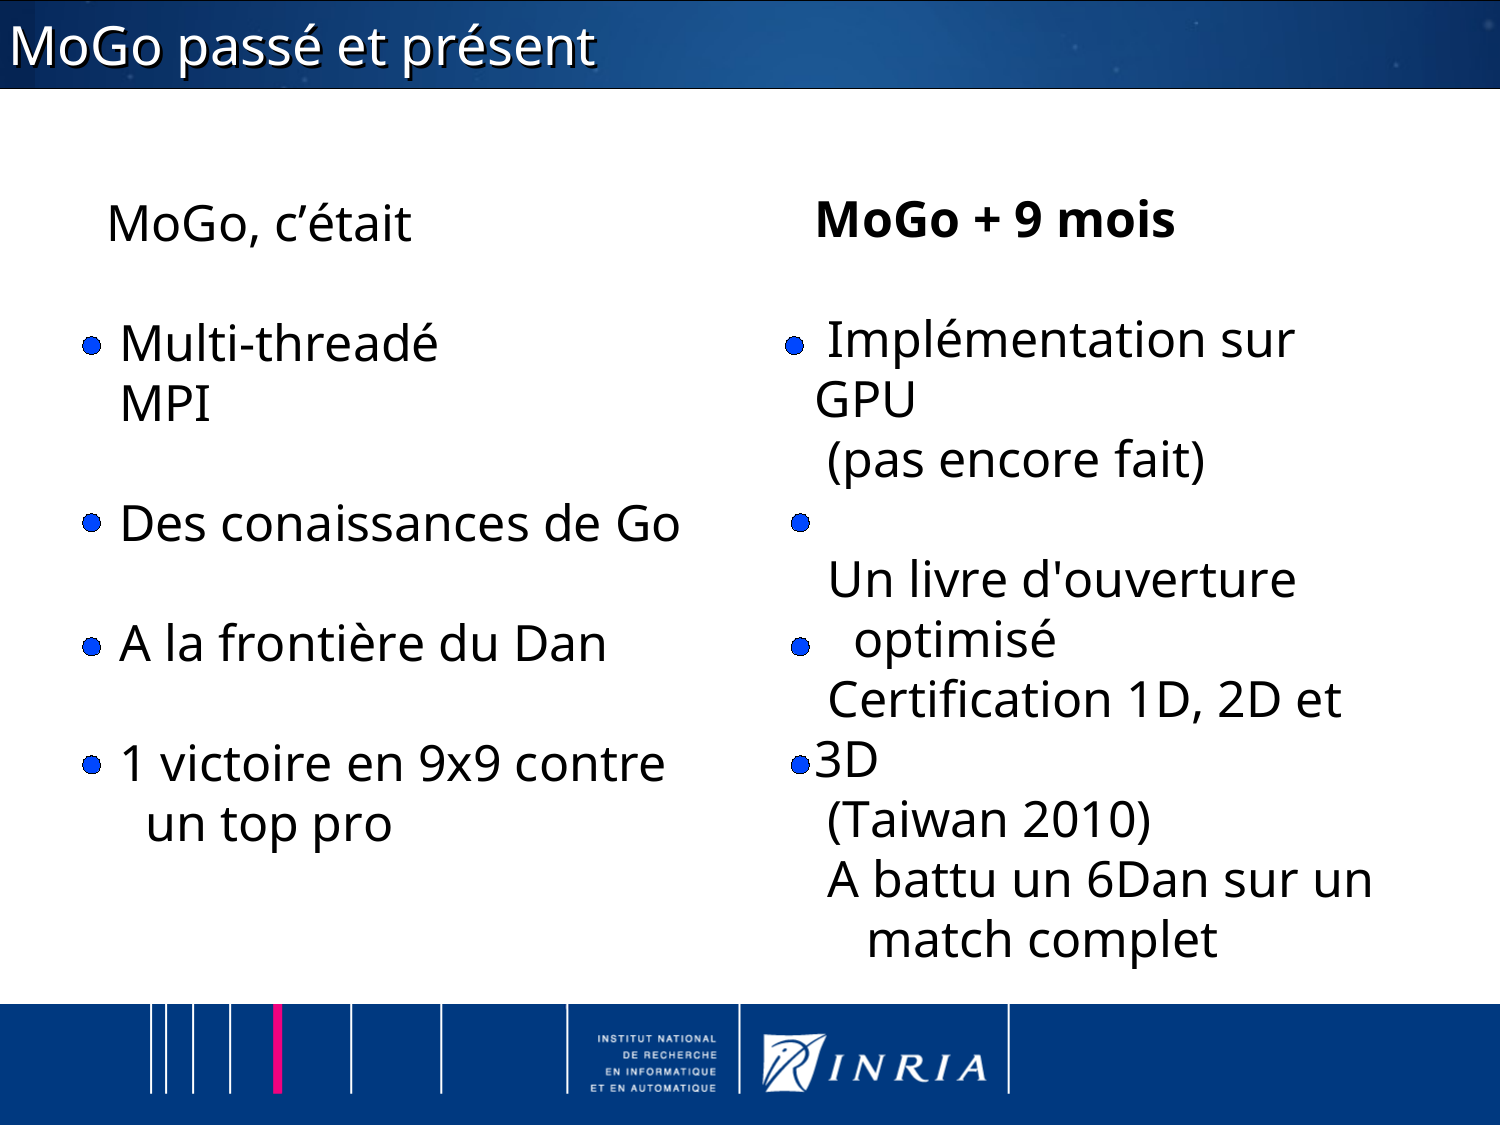

MoGo passé et présent
MoGo + 9 mois
 Implémentation sur GPU
 (pas encore fait)
 Un livre d'ouverture optimisé
 Certification 1D, 2D et 3D
 (Taiwan 2010)
 A battu un 6Dan sur un match complet
MoGo, c’était
 Multi-threadé
 MPI
 Des conaissances de Go
 A la frontière du Dan
 1 victoire en 9x9 contre un top pro
 Multi-threadé